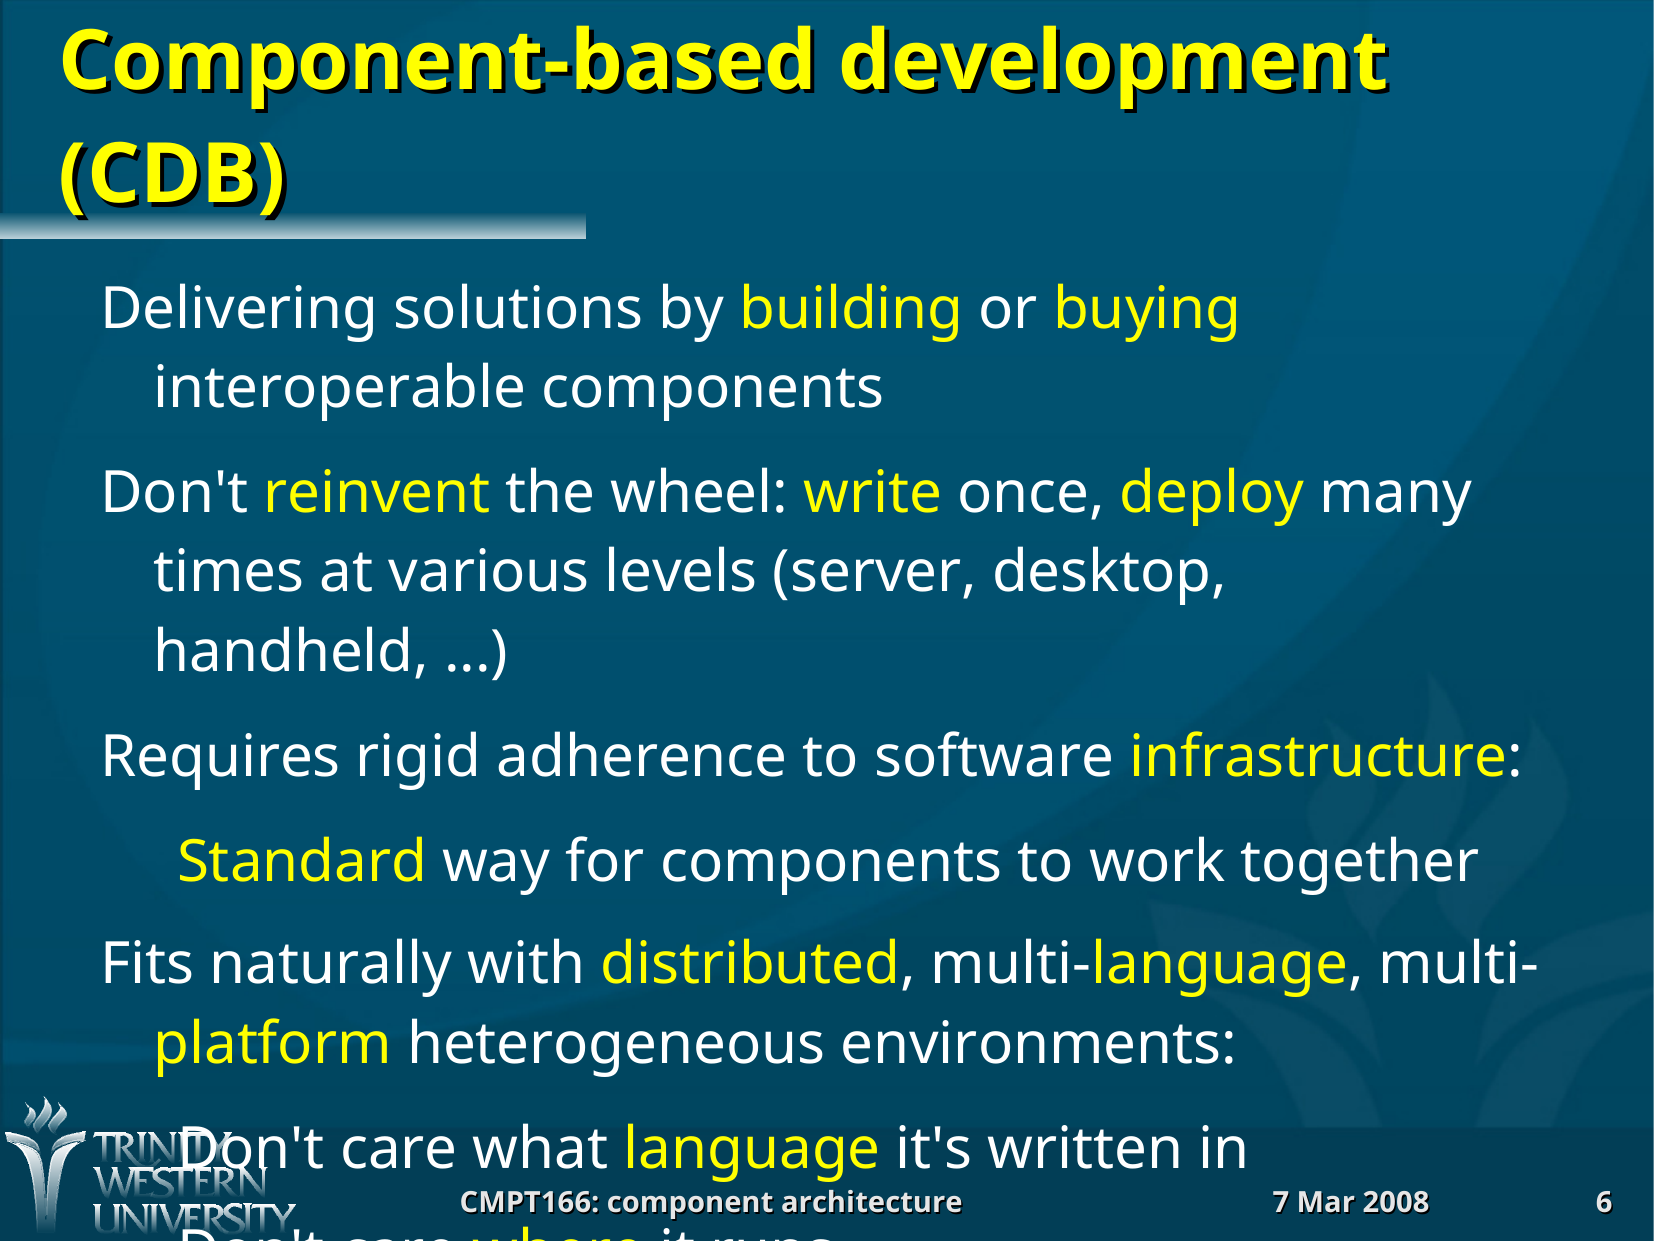

# Component-based development (CDB)
Delivering solutions by building or buying interoperable components
Don't reinvent the wheel: write once, deploy many times at various levels (server, desktop, handheld, ...)
Requires rigid adherence to software infrastructure:
Standard way for components to work together
Fits naturally with distributed, multi-language, multi-platform heterogeneous environments:
Don't care what language it's written in
Don't care where it runs
CMPT166: component architecture
7 Mar 2008
6